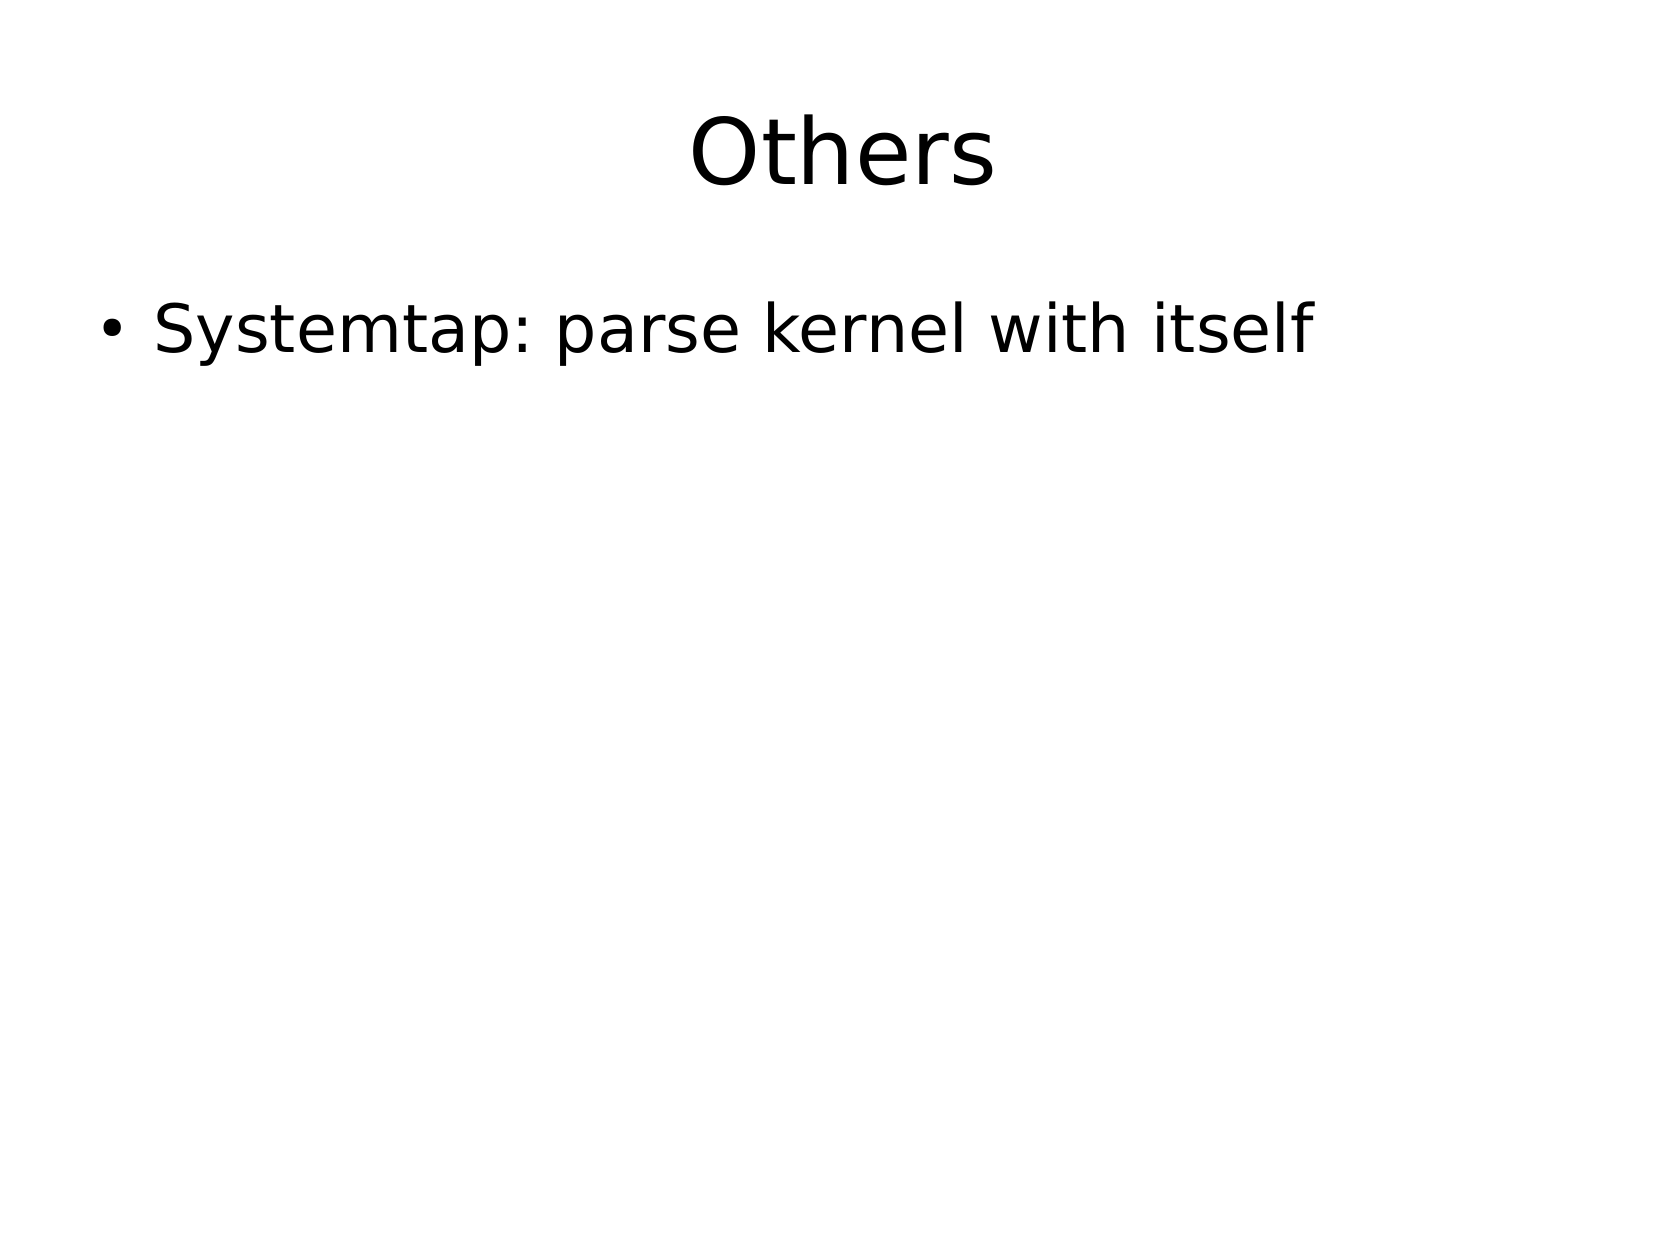

# Others
Systemtap: parse kernel with itself